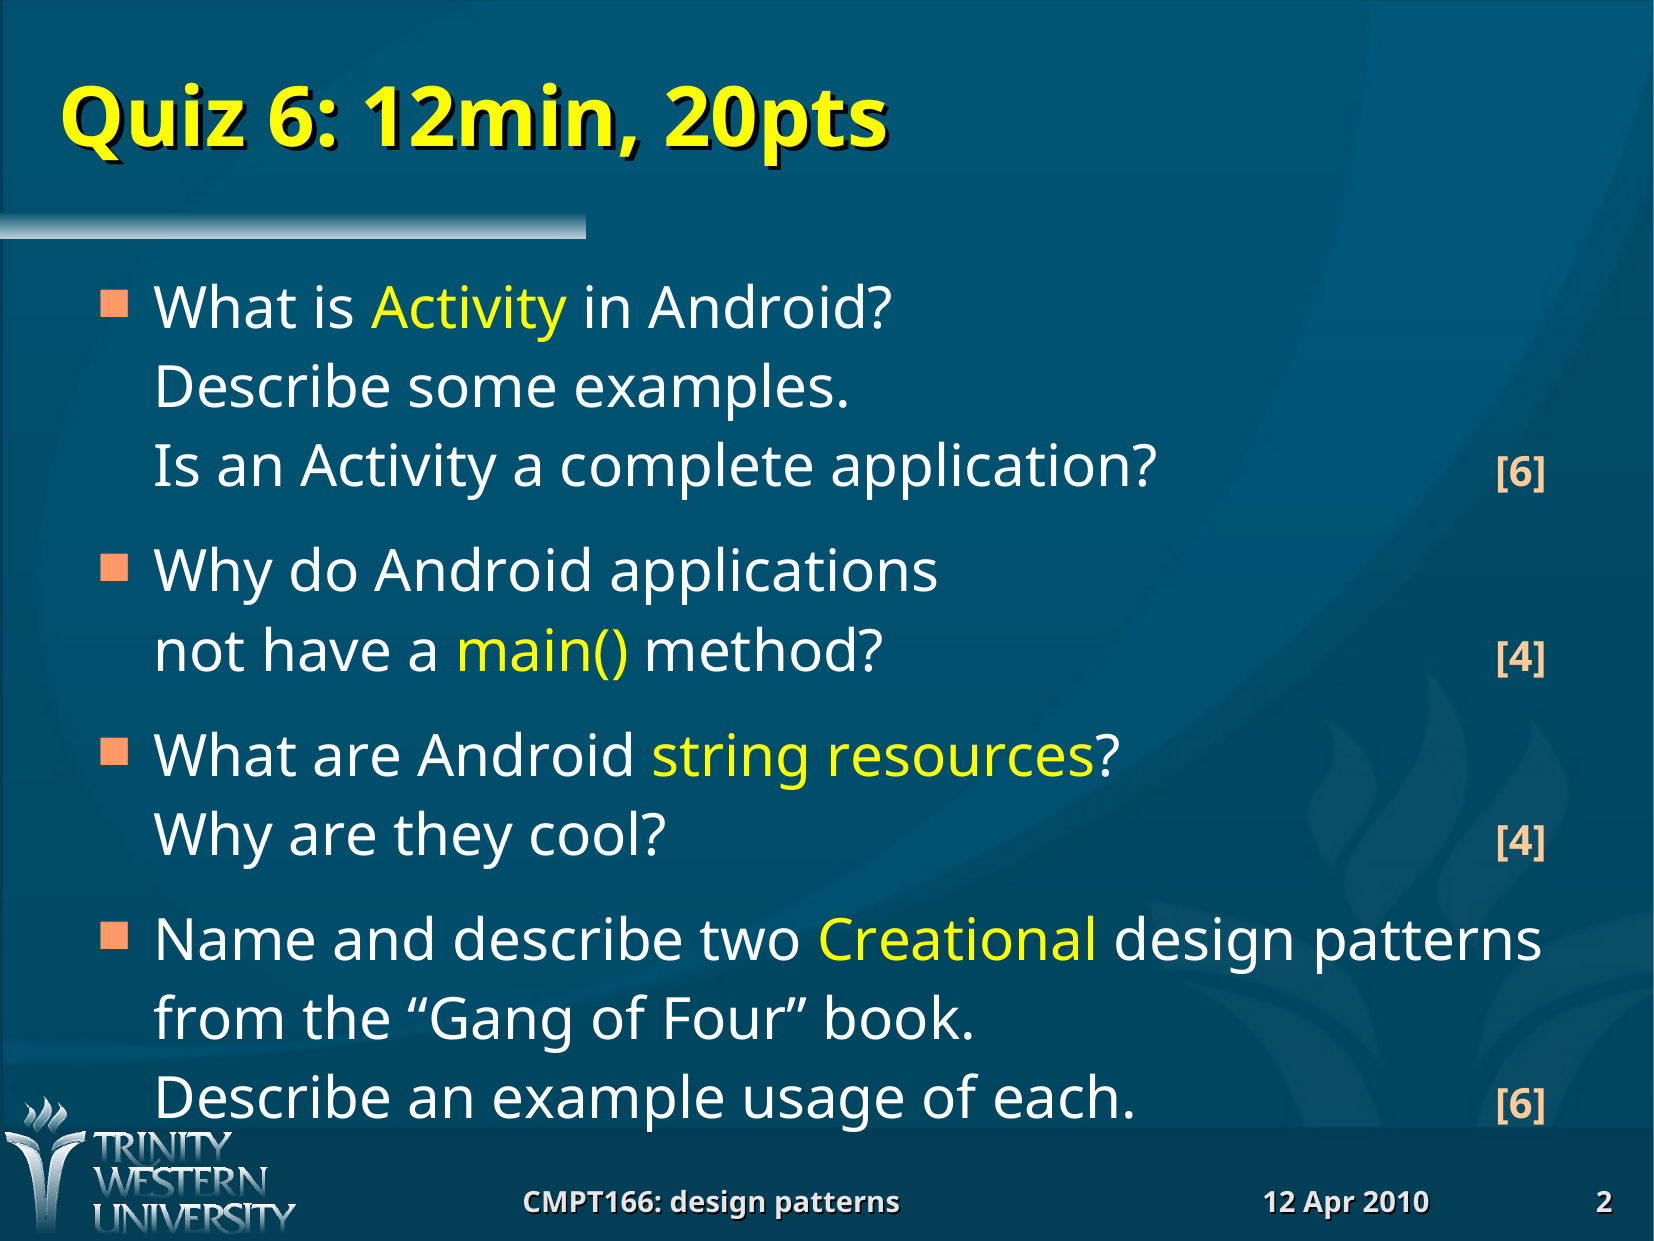

# Quiz 6: 12min, 20pts
What is Activity in Android?
Describe some examples.
Is an Activity a complete application?	[6]
Why do Android applications
not have a main() method?	[4]
What are Android string resources?
Why are they cool?	[4]
Name and describe two Creational design patterns from the “Gang of Four” book.
Describe an example usage of each.	[6]
CMPT166: design patterns
12 Apr 2010
2